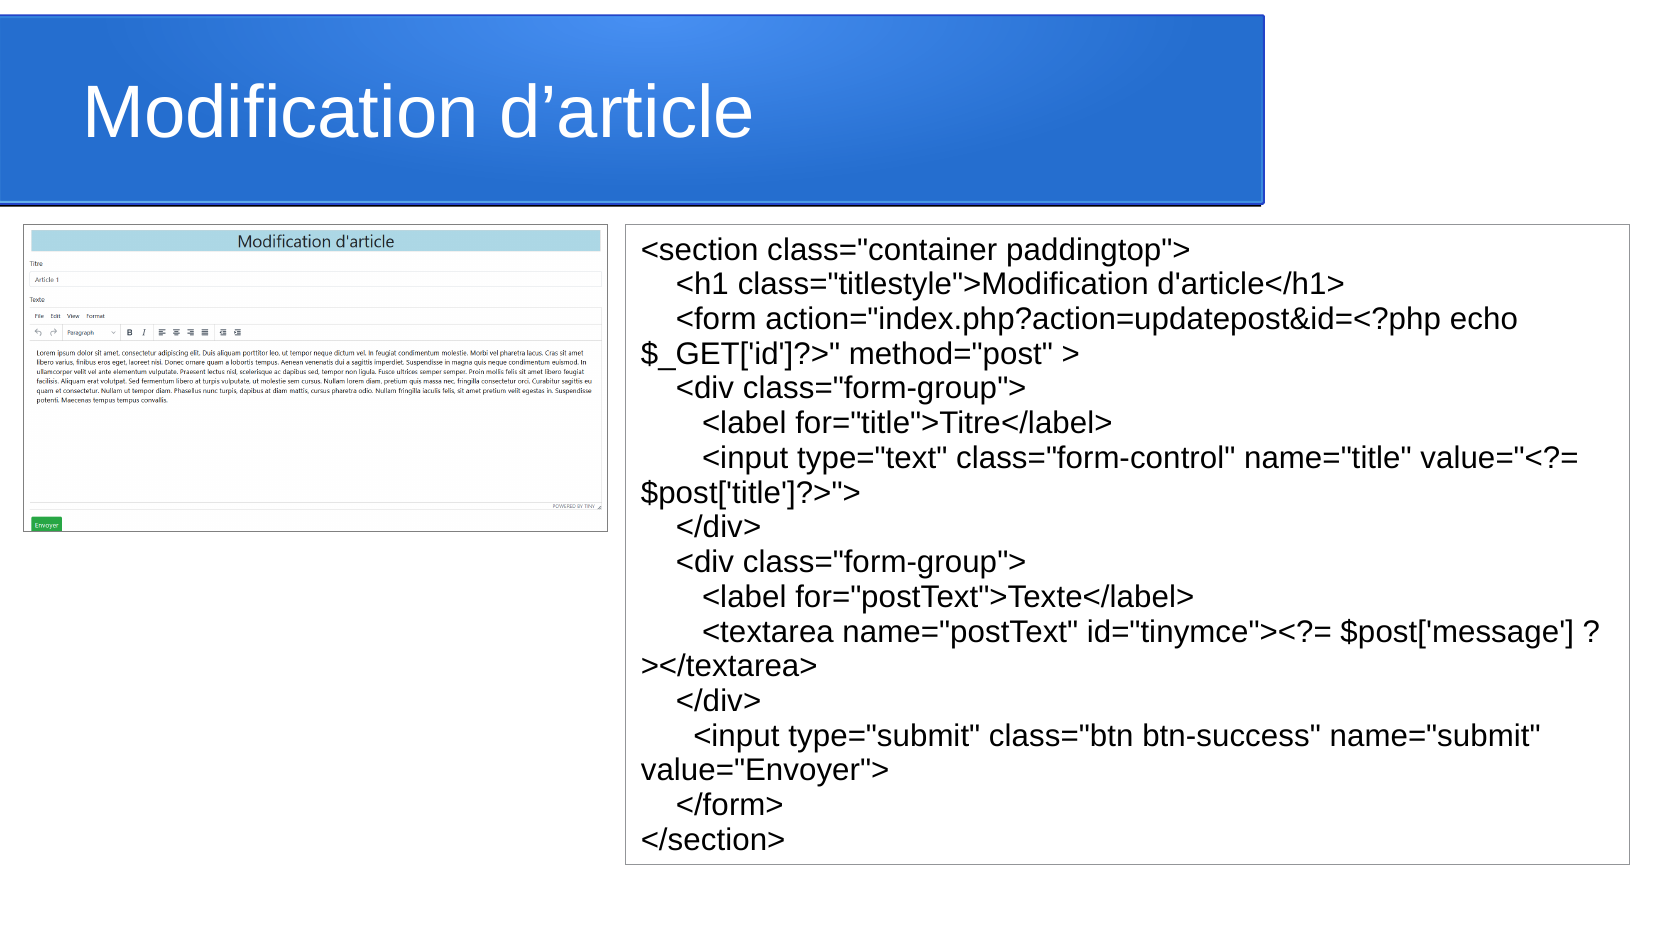

# Modification d’article
<section class="container paddingtop">
 <h1 class="titlestyle">Modification d'article</h1>
 <form action="index.php?action=updatepost&id=<?php echo $_GET['id']?>" method="post" >
 <div class="form-group">
 <label for="title">Titre</label>
 <input type="text" class="form-control" name="title" value="<?= $post['title']?>">
 </div>
 <div class="form-group">
 <label for="postText">Texte</label>
 <textarea name="postText" id="tinymce"><?= $post['message'] ?></textarea>
 </div>
 <input type="submit" class="btn btn-success" name="submit" value="Envoyer">
 </form>
</section>